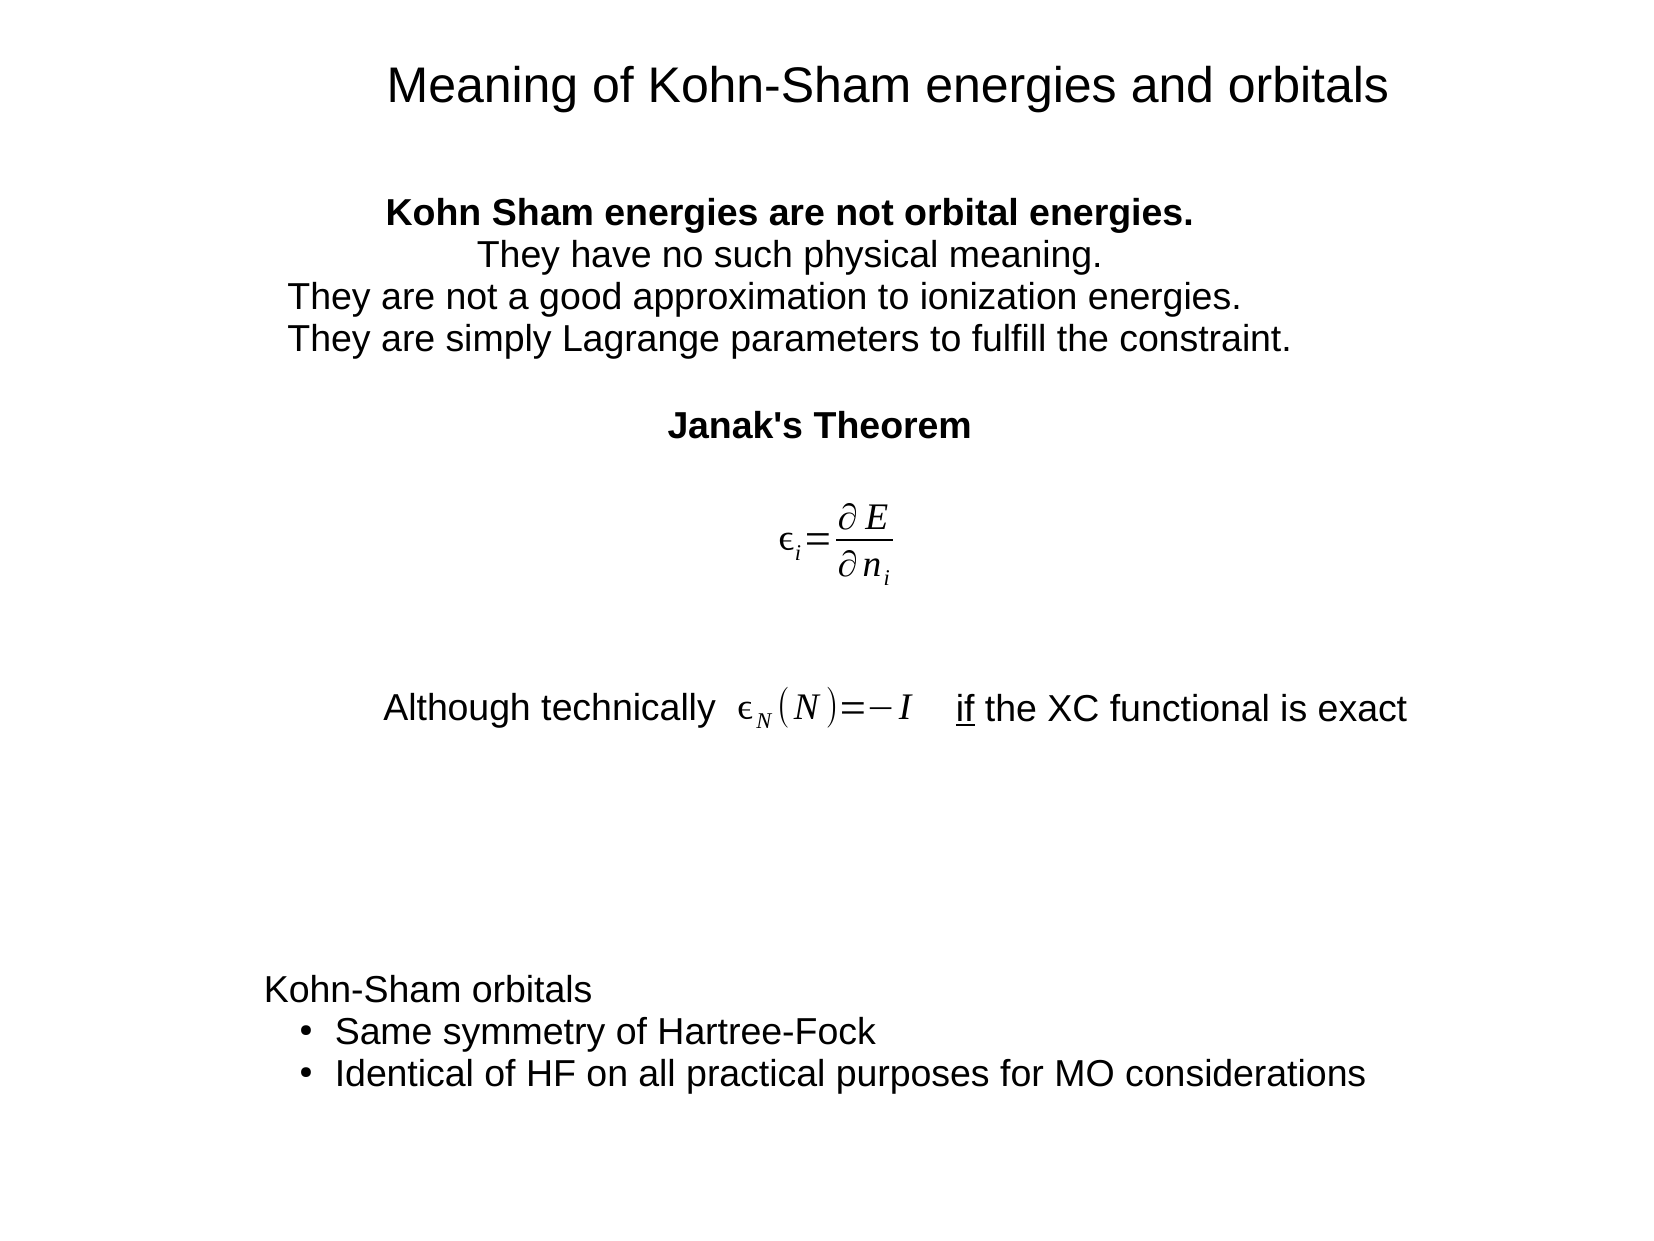

Meaning of Kohn-Sham energies and orbitals
Kohn Sham energies are not orbital energies.
They have no such physical meaning.
They are not a good approximation to ionization energies.
They are simply Lagrange parameters to fulfill the constraint.
Janak's Theorem
Although technically
if the XC functional is exact
Kohn-Sham orbitals
Same symmetry of Hartree-Fock
Identical of HF on all practical purposes for MO considerations